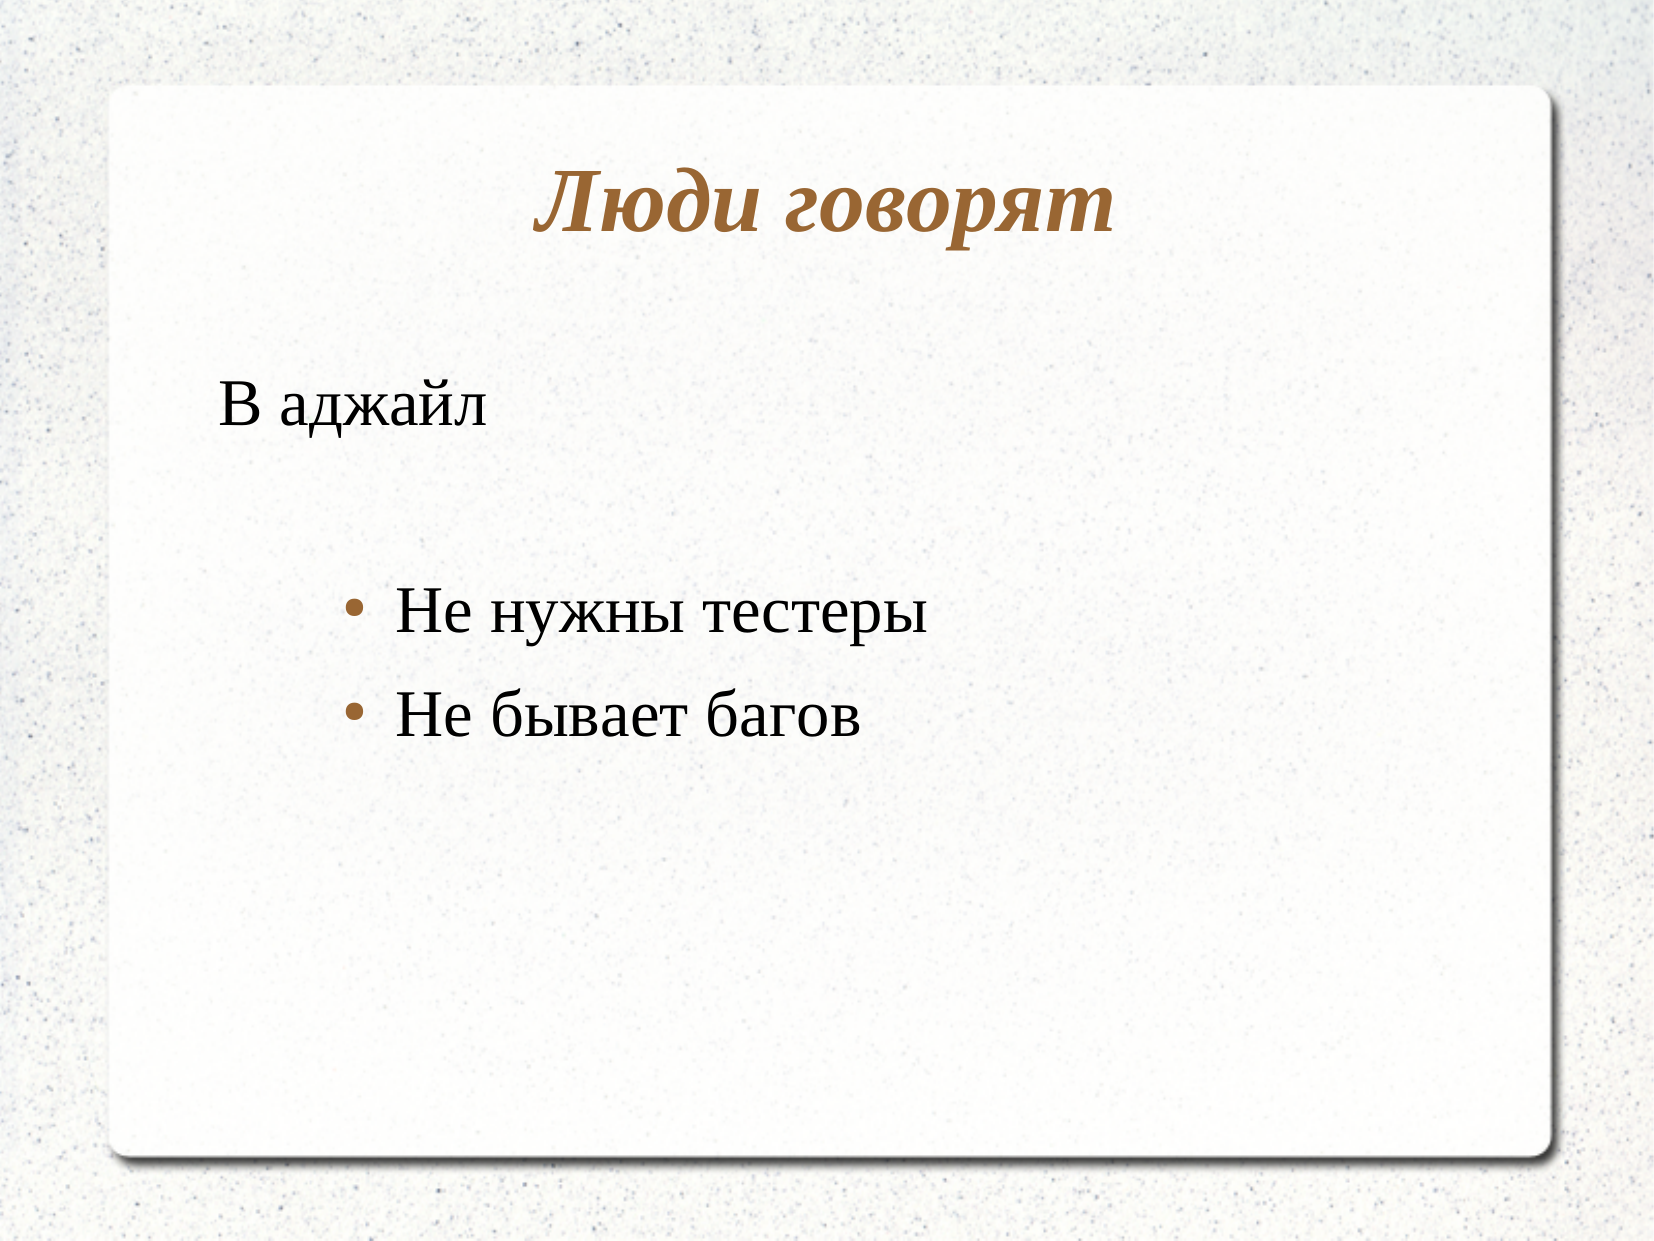

# Люди говорят
В аджайл
Не нужны тестеры
Не бывает багов